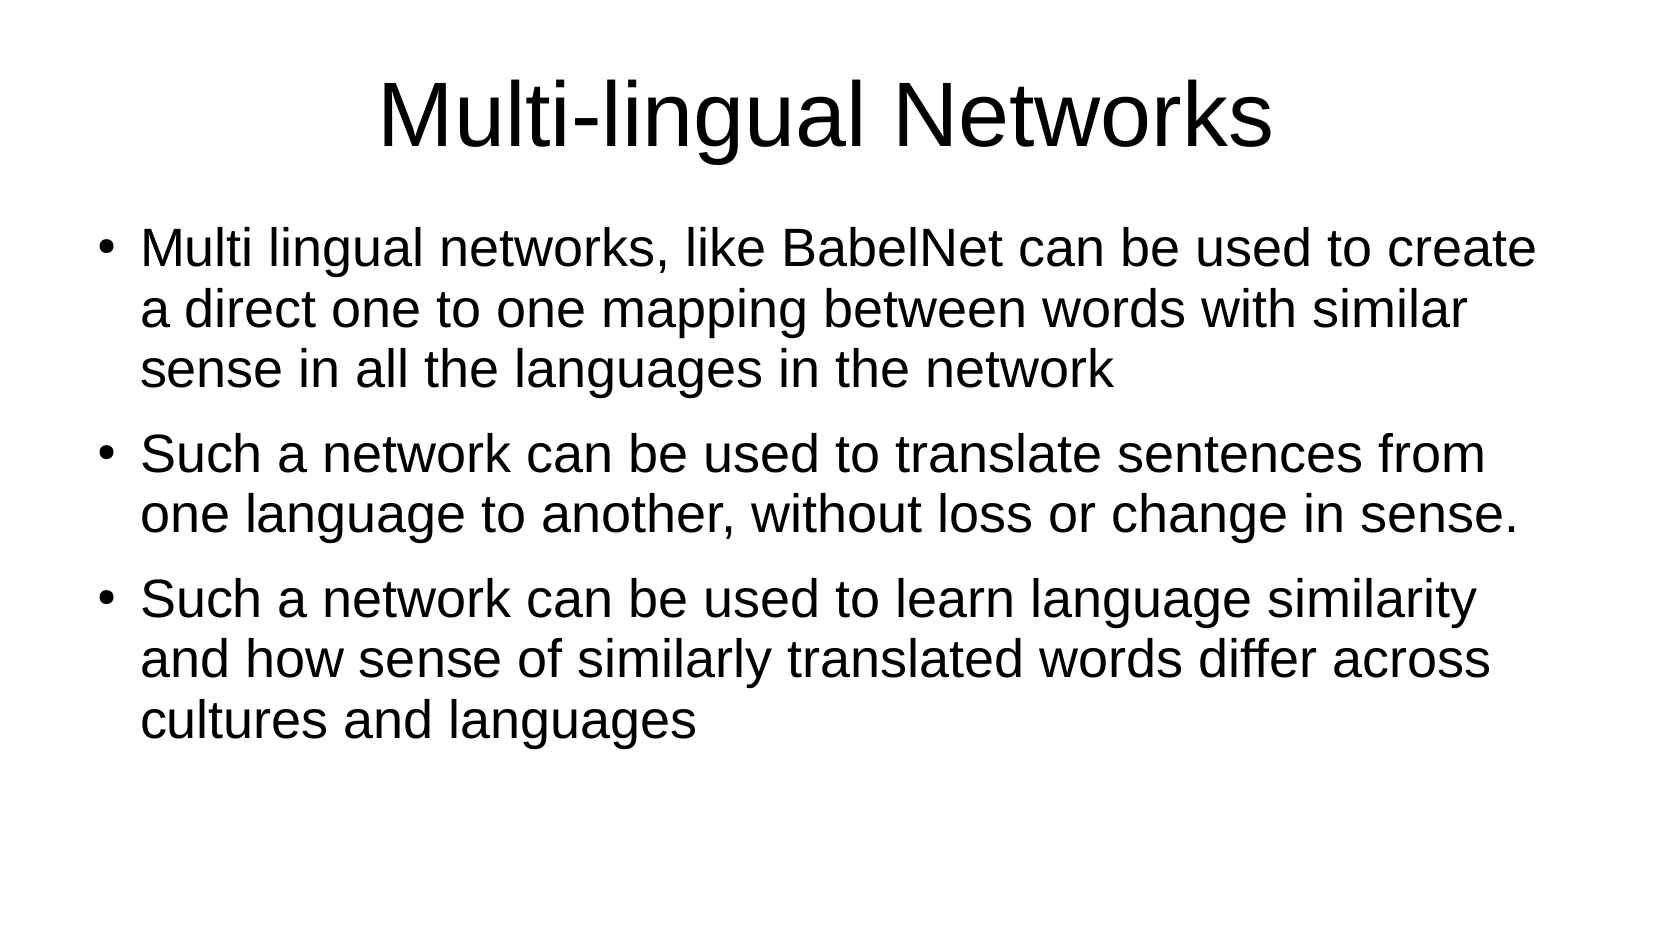

# Multi-lingual Networks
Multi lingual networks, like BabelNet can be used to create a direct one to one mapping between words with similar sense in all the languages in the network
Such a network can be used to translate sentences from one language to another, without loss or change in sense.
Such a network can be used to learn language similarity and how sense of similarly translated words differ across cultures and languages